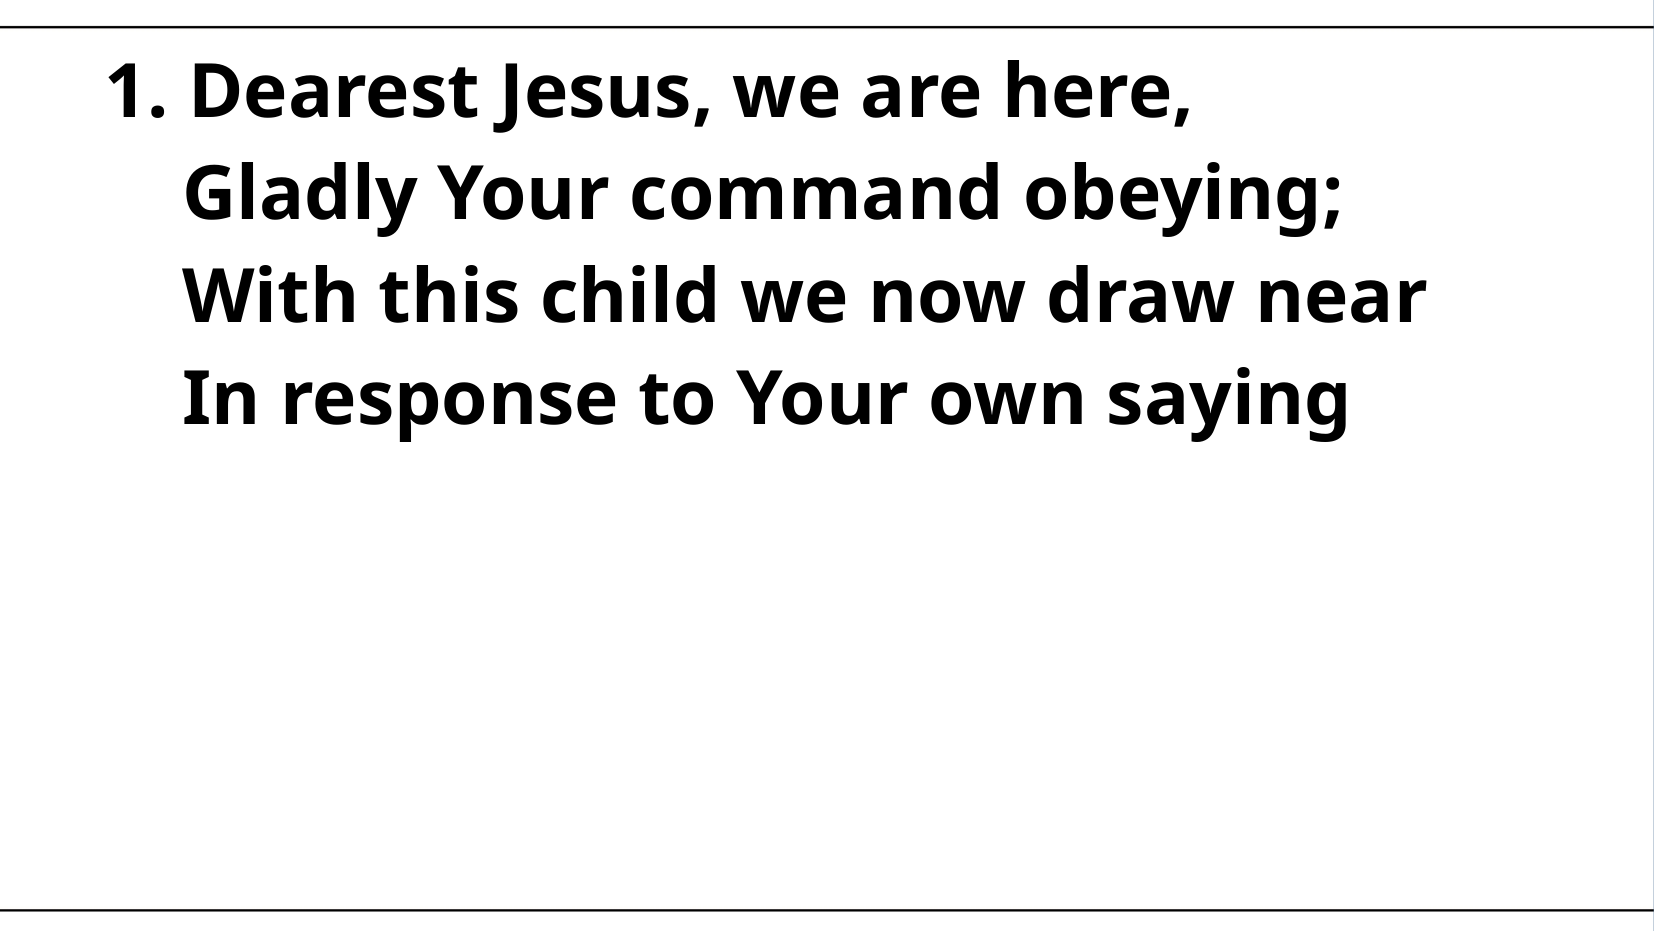

1. Dearest Jesus, we are here,
 Gladly Your command obeying;
 With this child we now draw near
 In response to Your own saying